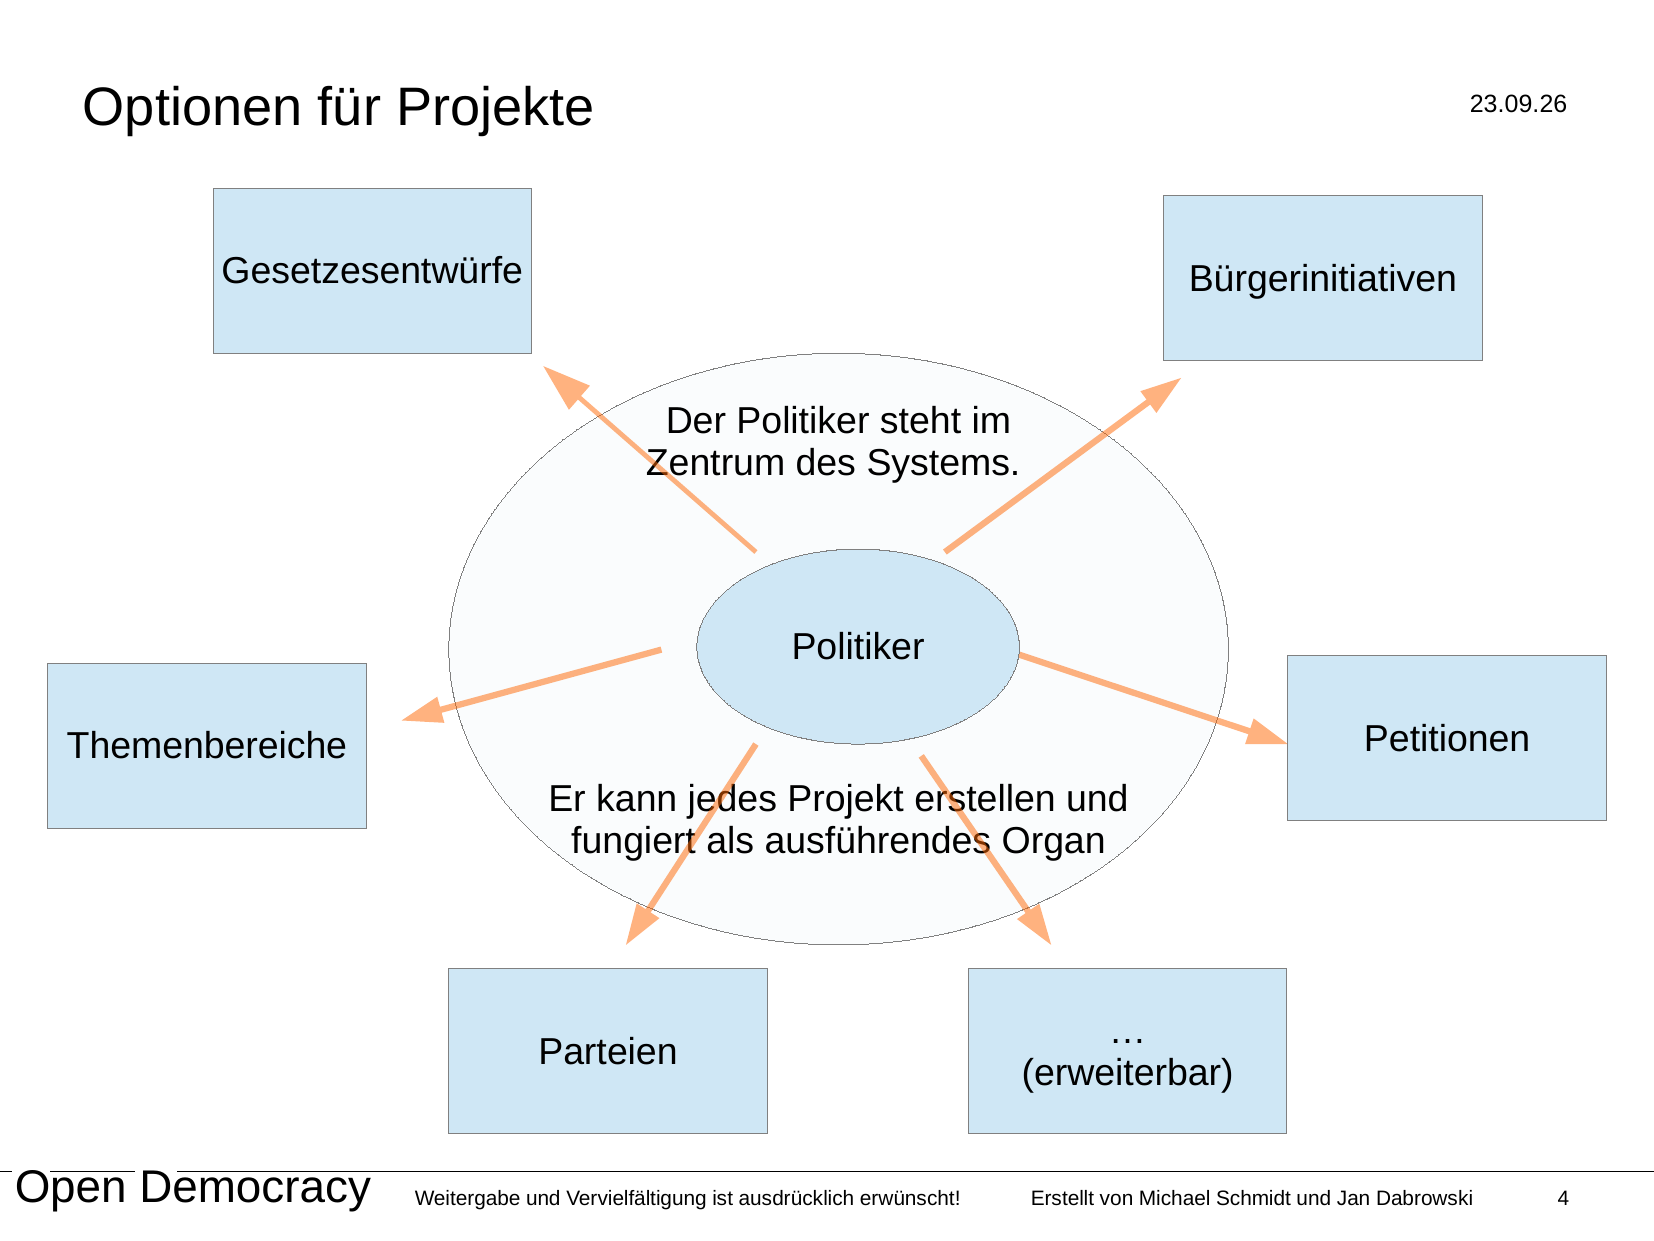

# Optionen für Projekte
Gesetzesentwürfe
Bürgerinitiativen
Der Politiker steht im Zentrum des Systems.
Er kann jedes Projekt erstellen und fungiert als ausführendes Organ
Politiker
Petitionen
Themenbereiche
…
(erweiterbar)
Parteien